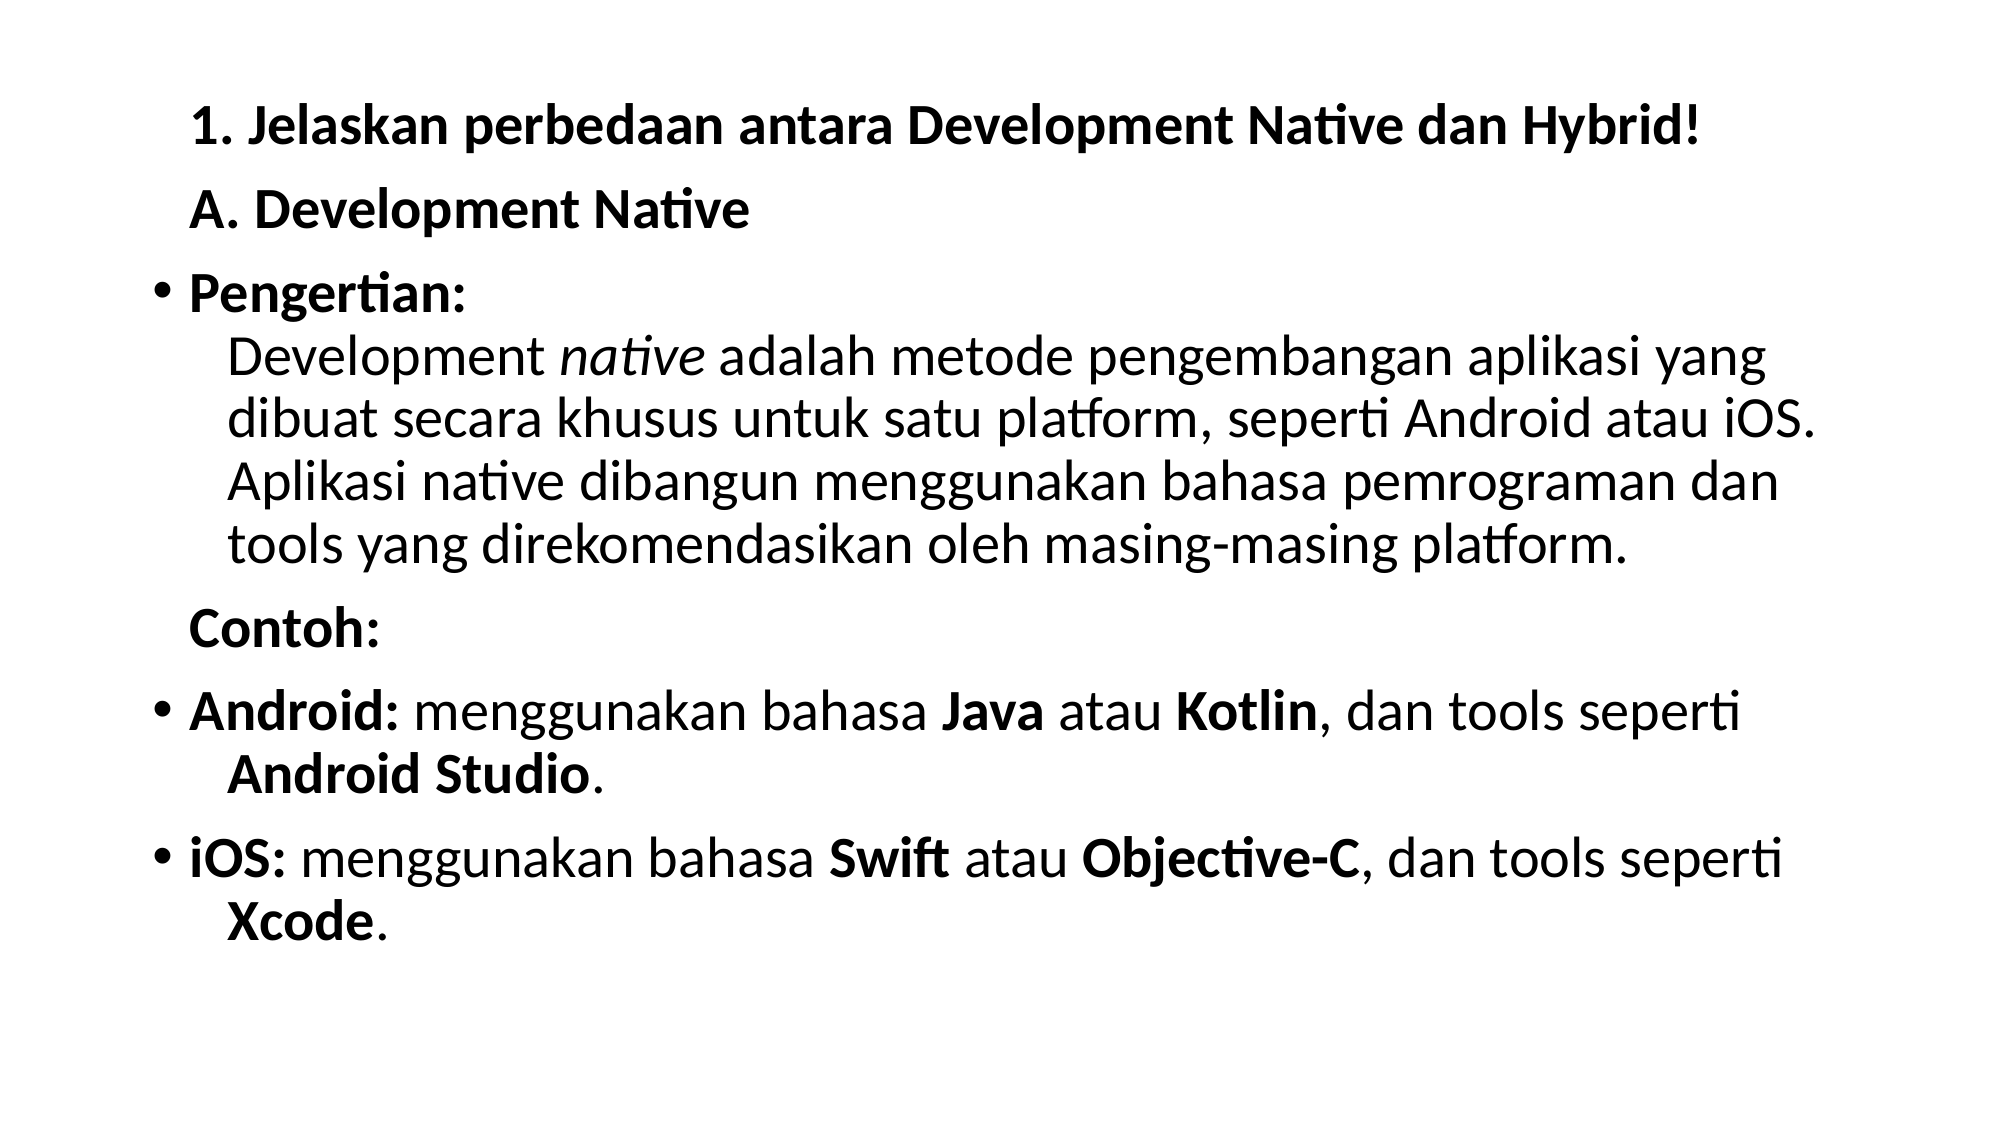

# 1. Jelaskan perbedaan antara Development Native dan Hybrid!
A. Development Native
Pengertian:
Development native adalah metode pengembangan aplikasi yang dibuat secara khusus untuk satu platform, seperti Android atau iOS. Aplikasi native dibangun menggunakan bahasa pemrograman dan tools yang direkomendasikan oleh masing-masing platform.
Contoh:
Android: menggunakan bahasa Java atau Kotlin, dan tools seperti Android Studio.
iOS: menggunakan bahasa Swift atau Objective-C, dan tools seperti Xcode.